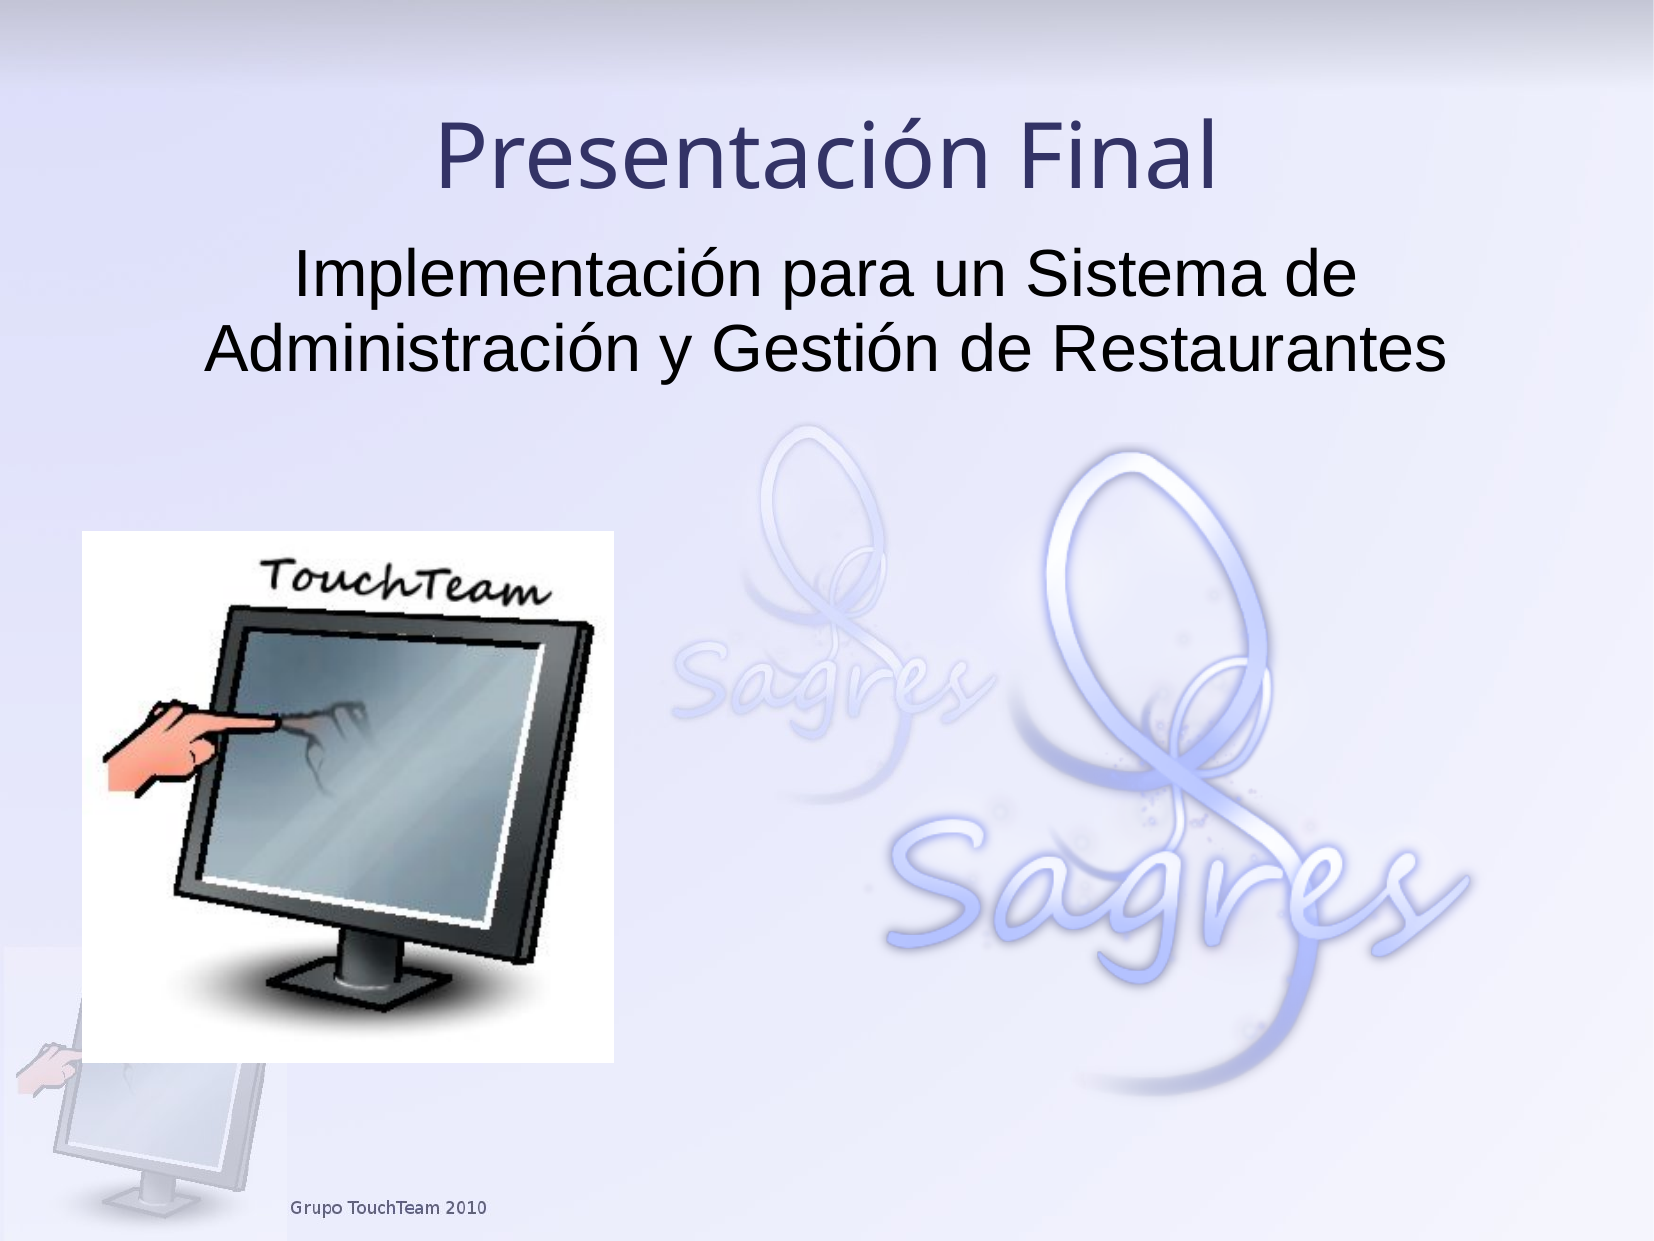

# Presentación Final
Implementación para un Sistema de Administración y Gestión de Restaurantes